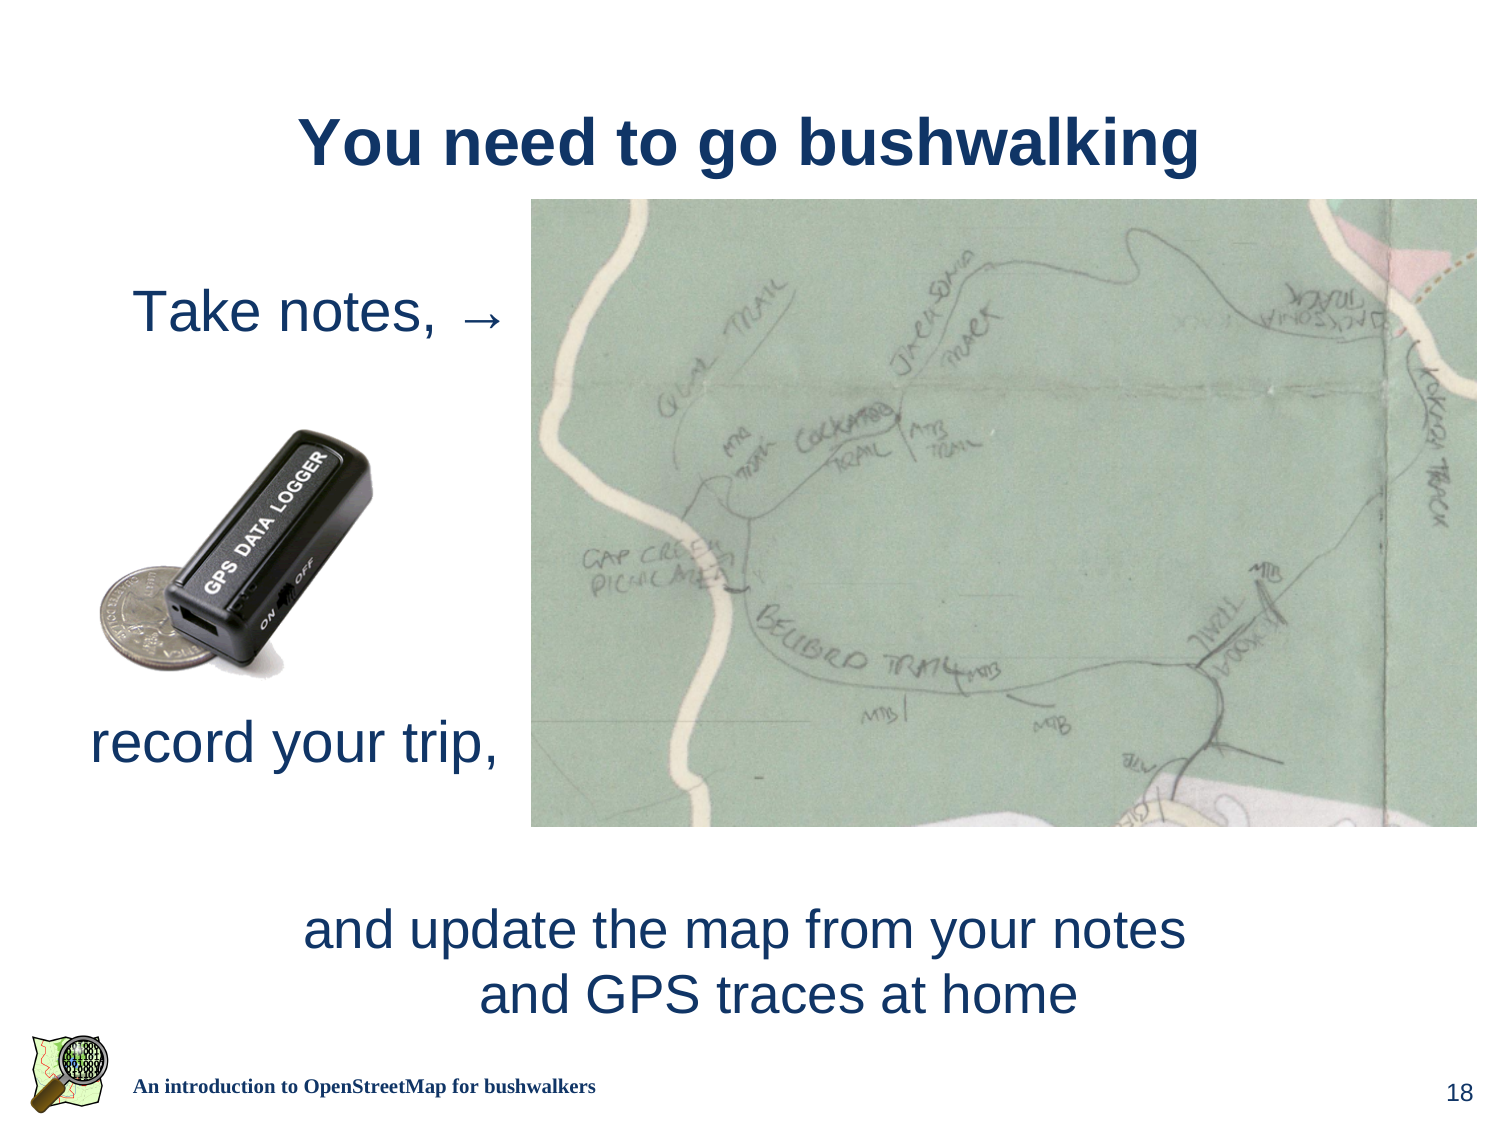

# You need to go bushwalking
Take notes, →
record your trip,
and update the map from your notes
and GPS traces at home